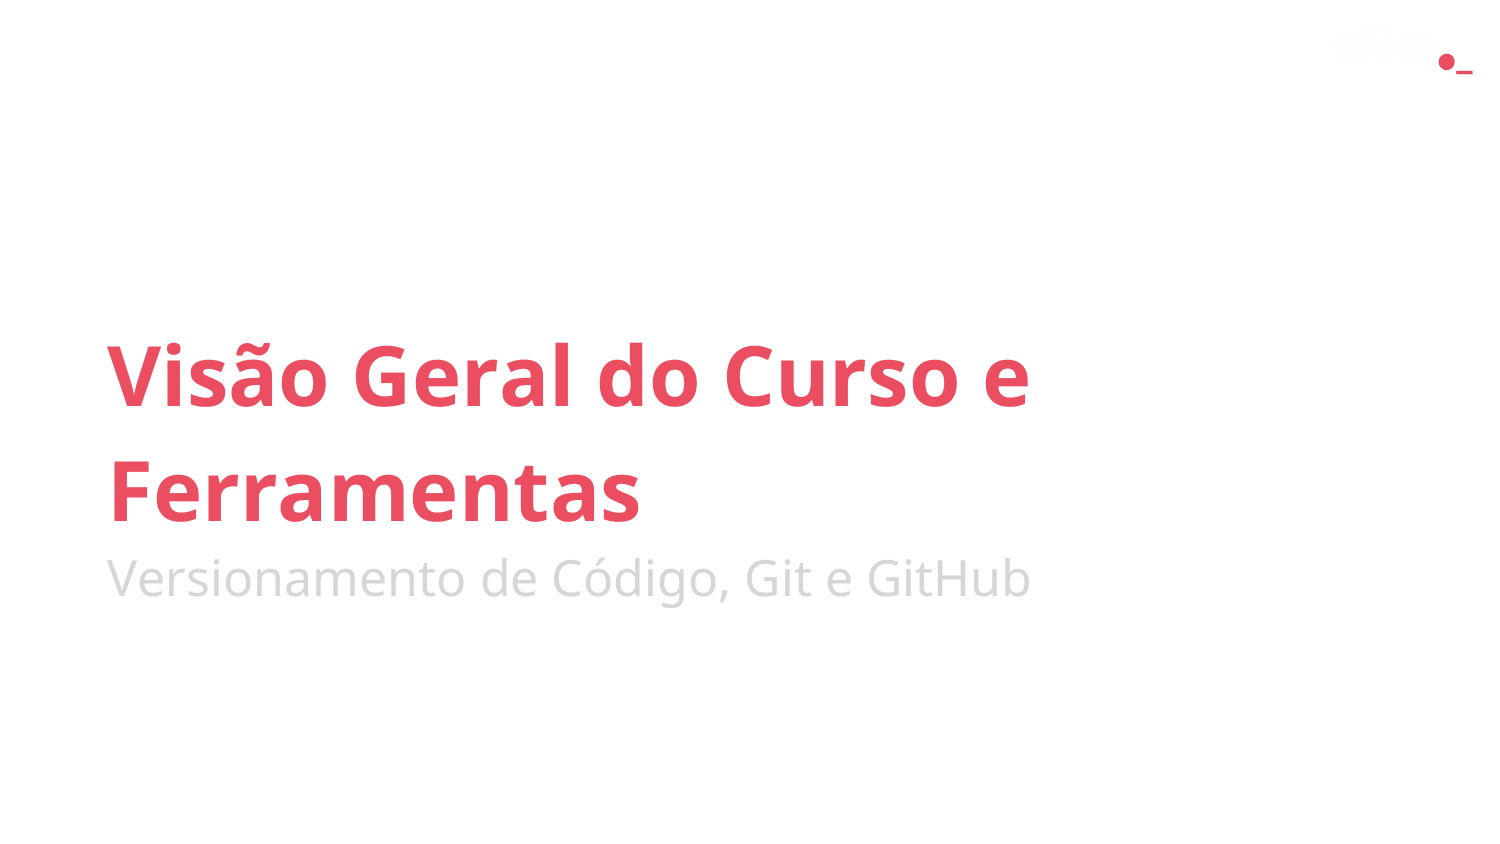

Visão Geral do Curso e Ferramentas
Versionamento de Código, Git e GitHub